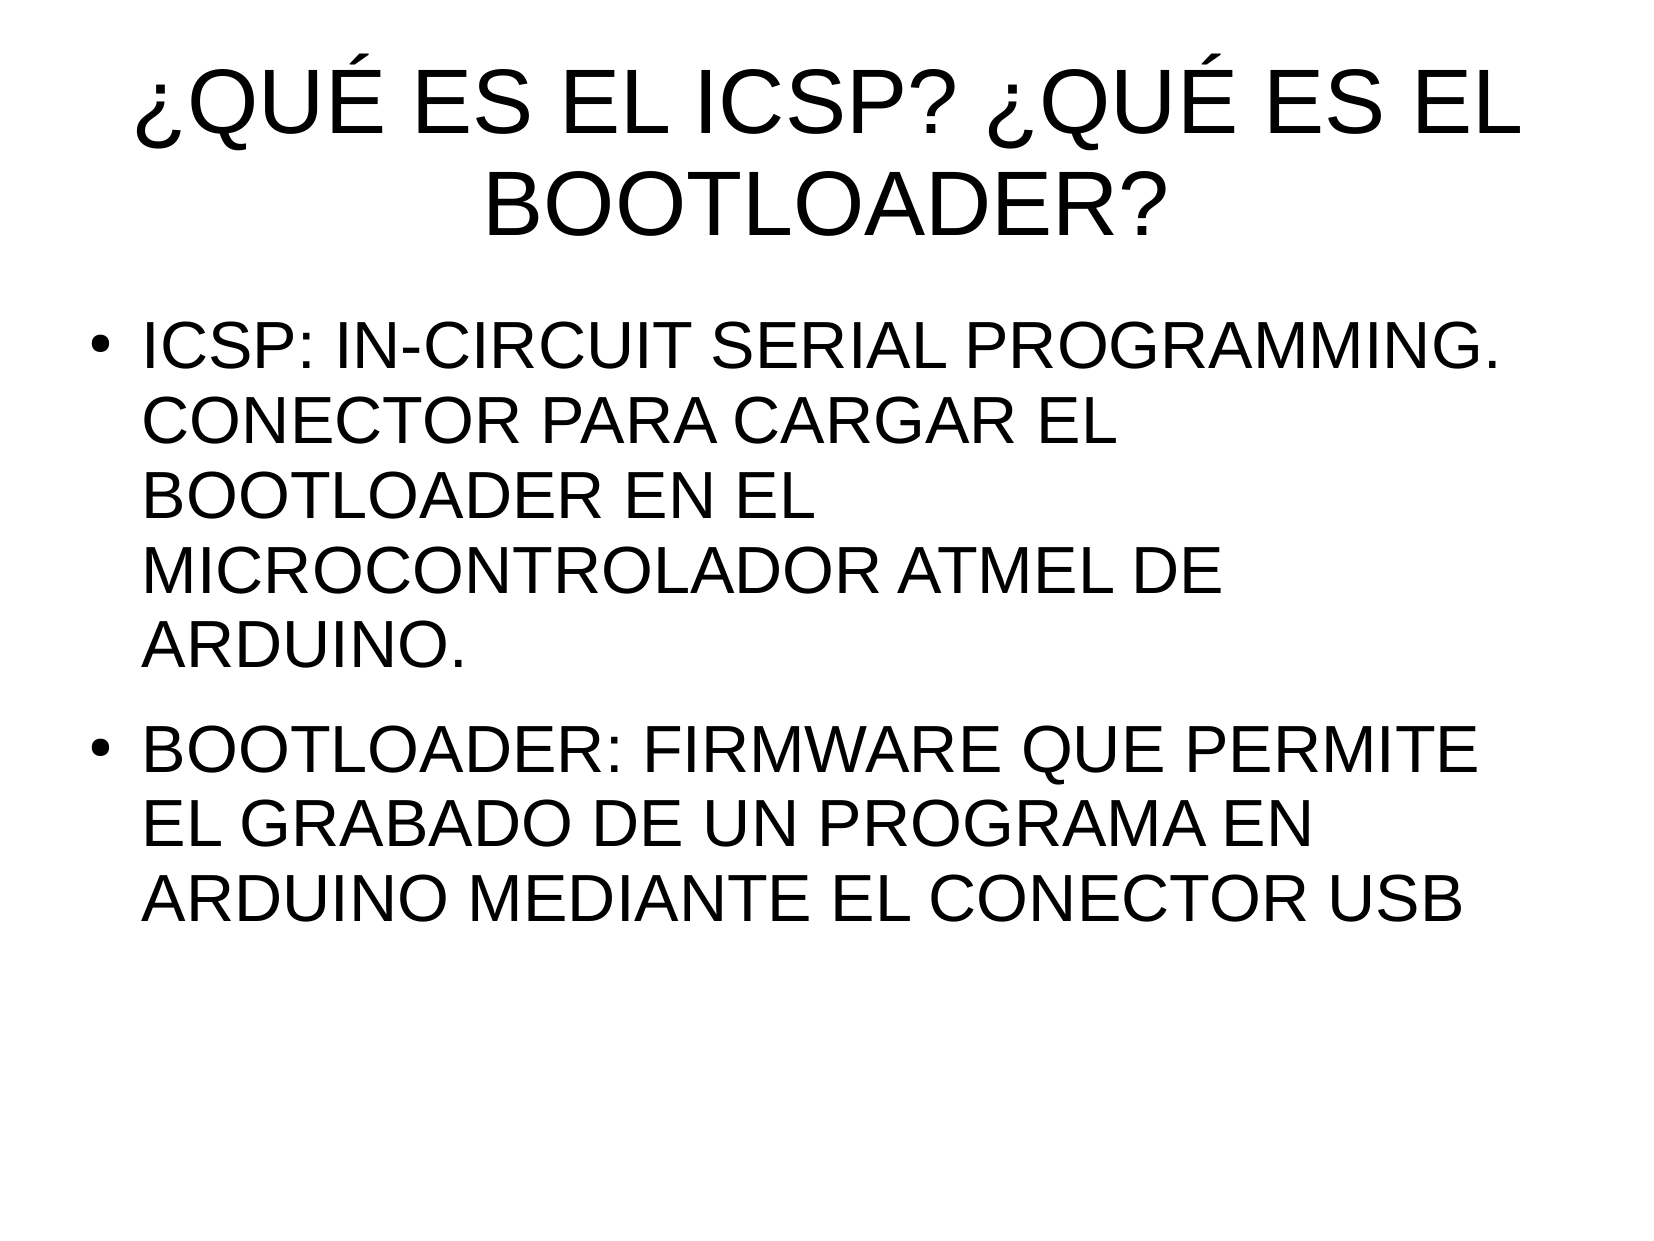

# ¿QUÉ ES EL ICSP? ¿QUÉ ES EL BOOTLOADER?
ICSP: IN-CIRCUIT SERIAL PROGRAMMING. CONECTOR PARA CARGAR EL BOOTLOADER EN EL MICROCONTROLADOR ATMEL DE ARDUINO.
BOOTLOADER: FIRMWARE QUE PERMITE EL GRABADO DE UN PROGRAMA EN ARDUINO MEDIANTE EL CONECTOR USB